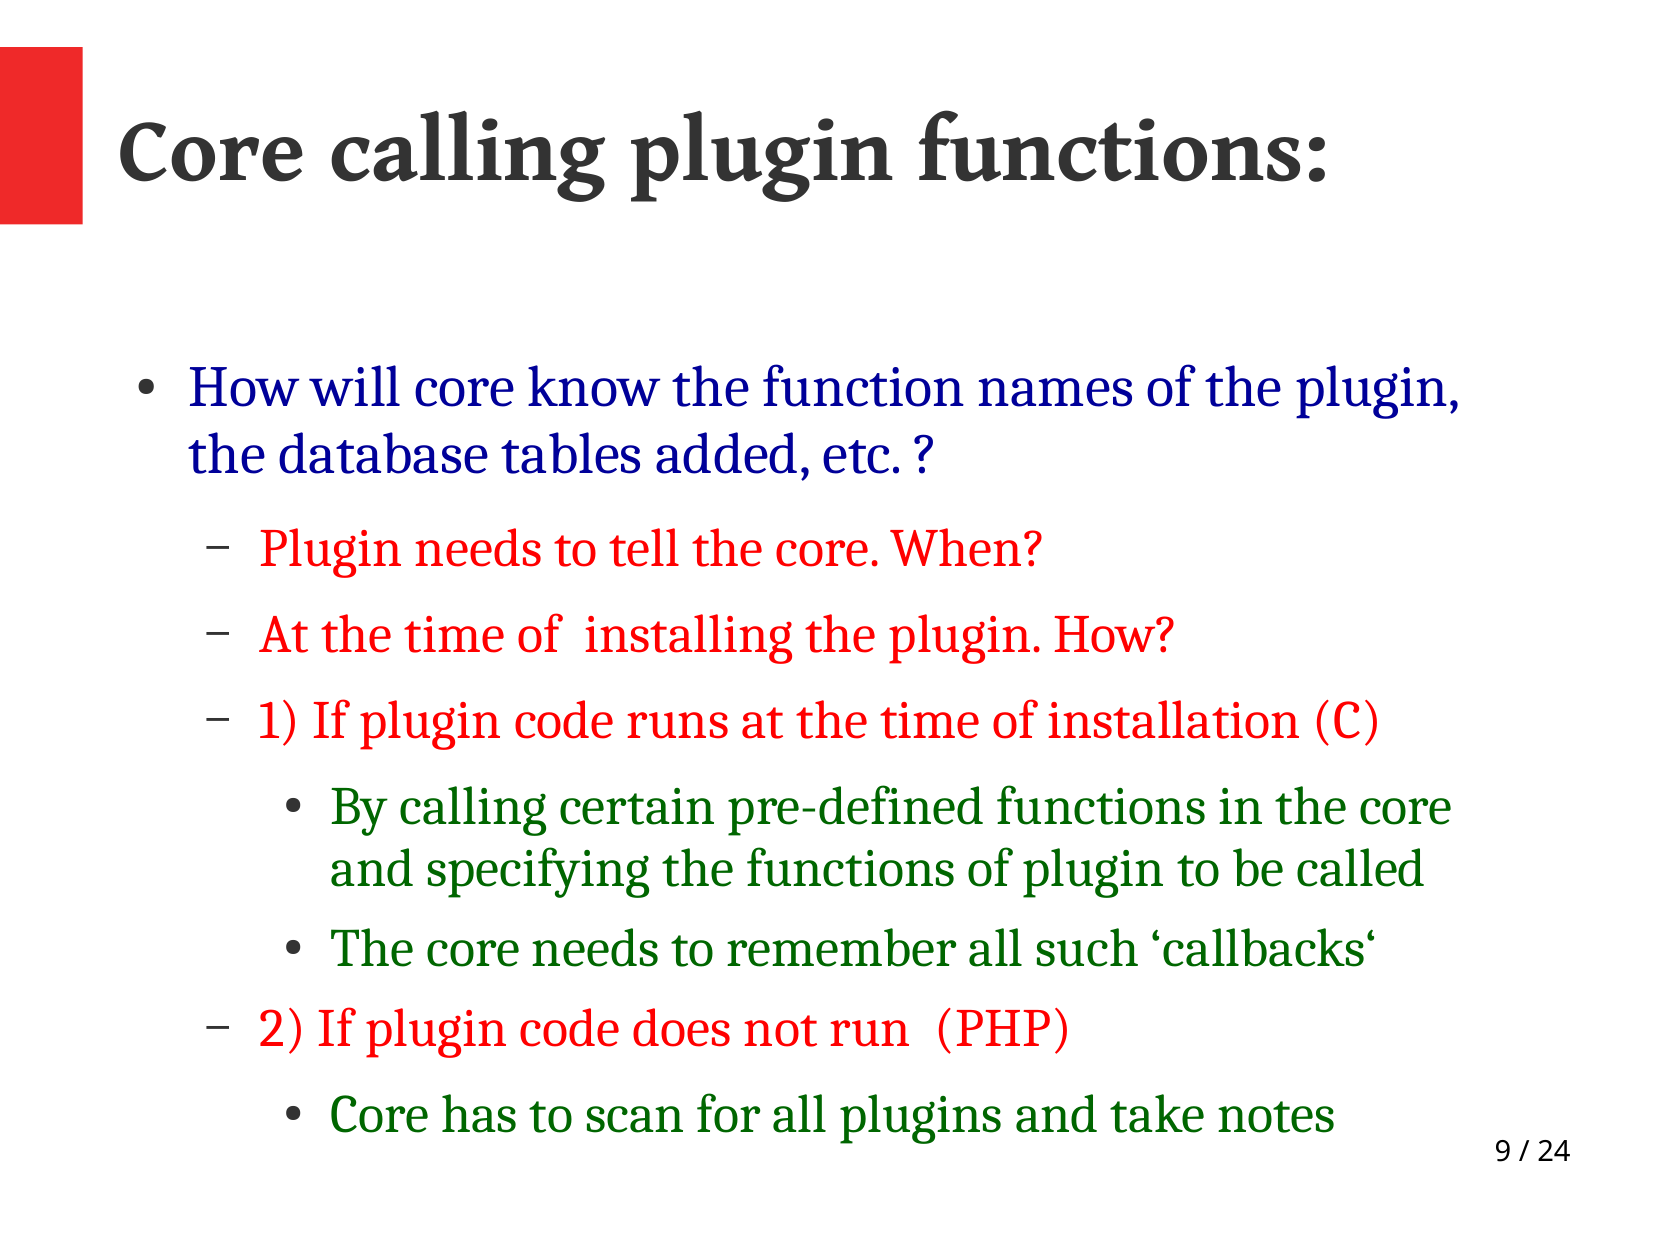

# Core calling plugin functions:
How will core know the function names of the plugin, the database tables added, etc. ?
Plugin needs to tell the core. When?
At the time of installing the plugin. How?
1) If plugin code runs at the time of installation (C)
By calling certain pre-defined functions in the core and specifying the functions of plugin to be called
The core needs to remember all such ‘callbacks‘
2) If plugin code does not run (PHP)
Core has to scan for all plugins and take notes
9